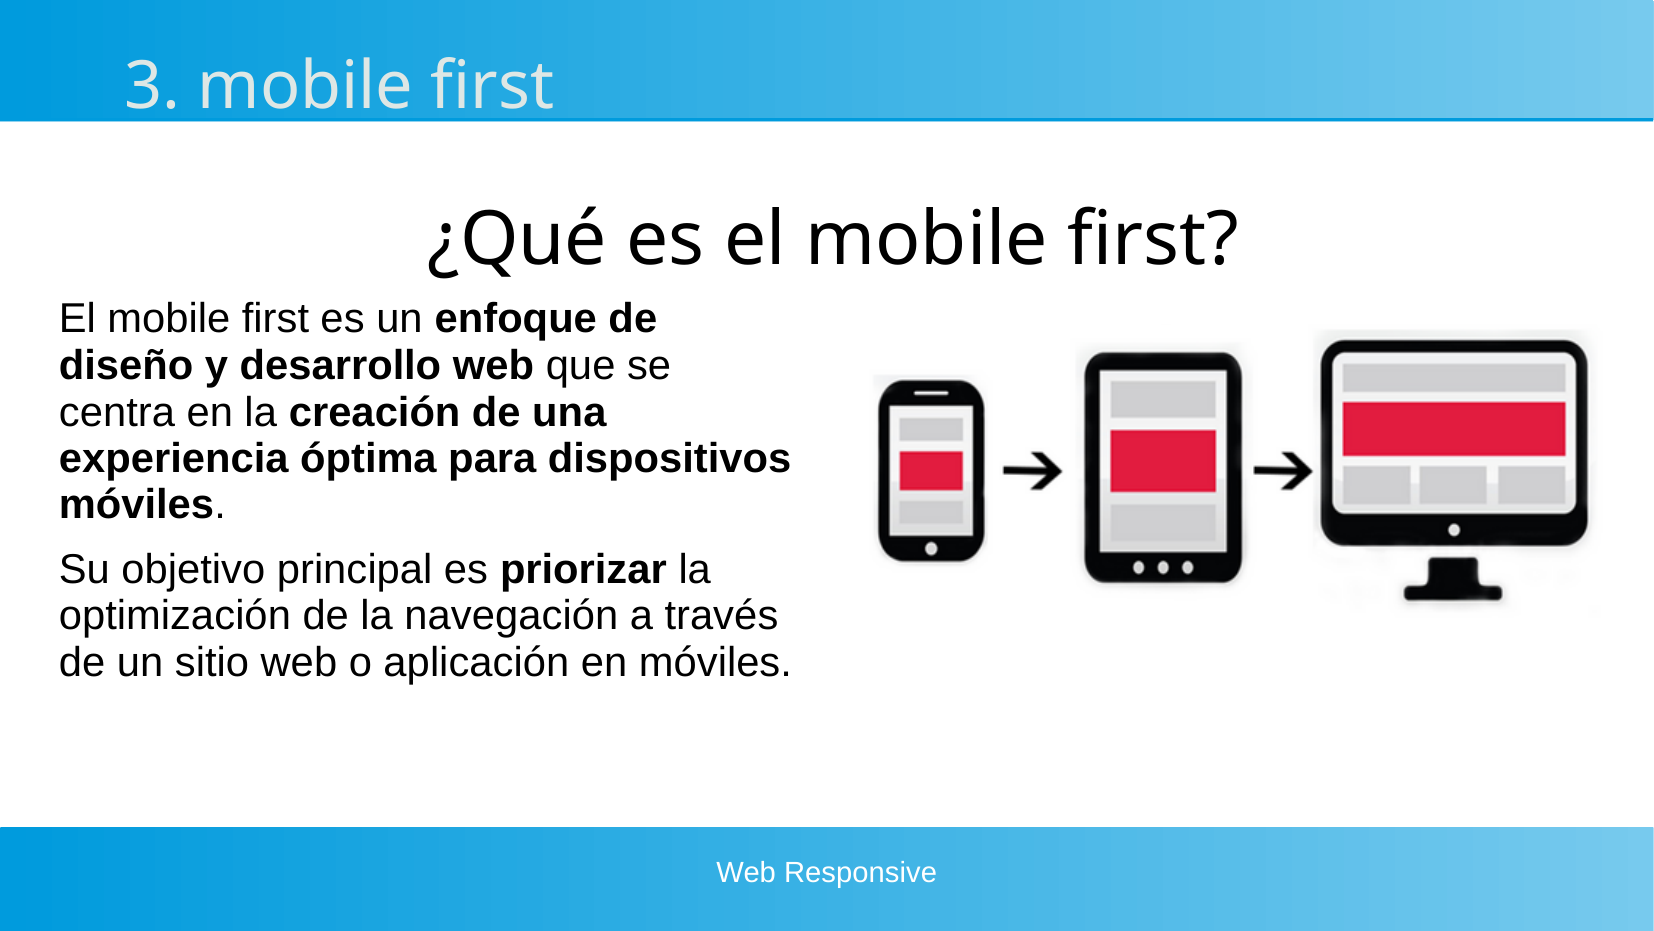

# 3. mobile first
¿Qué es el mobile first?
El mobile first es un enfoque de diseño y desarrollo web que se centra en la creación de una experiencia óptima para dispositivos móviles.
Su objetivo principal es priorizar la optimización de la navegación a través de un sitio web o aplicación en móviles.
Web Responsive